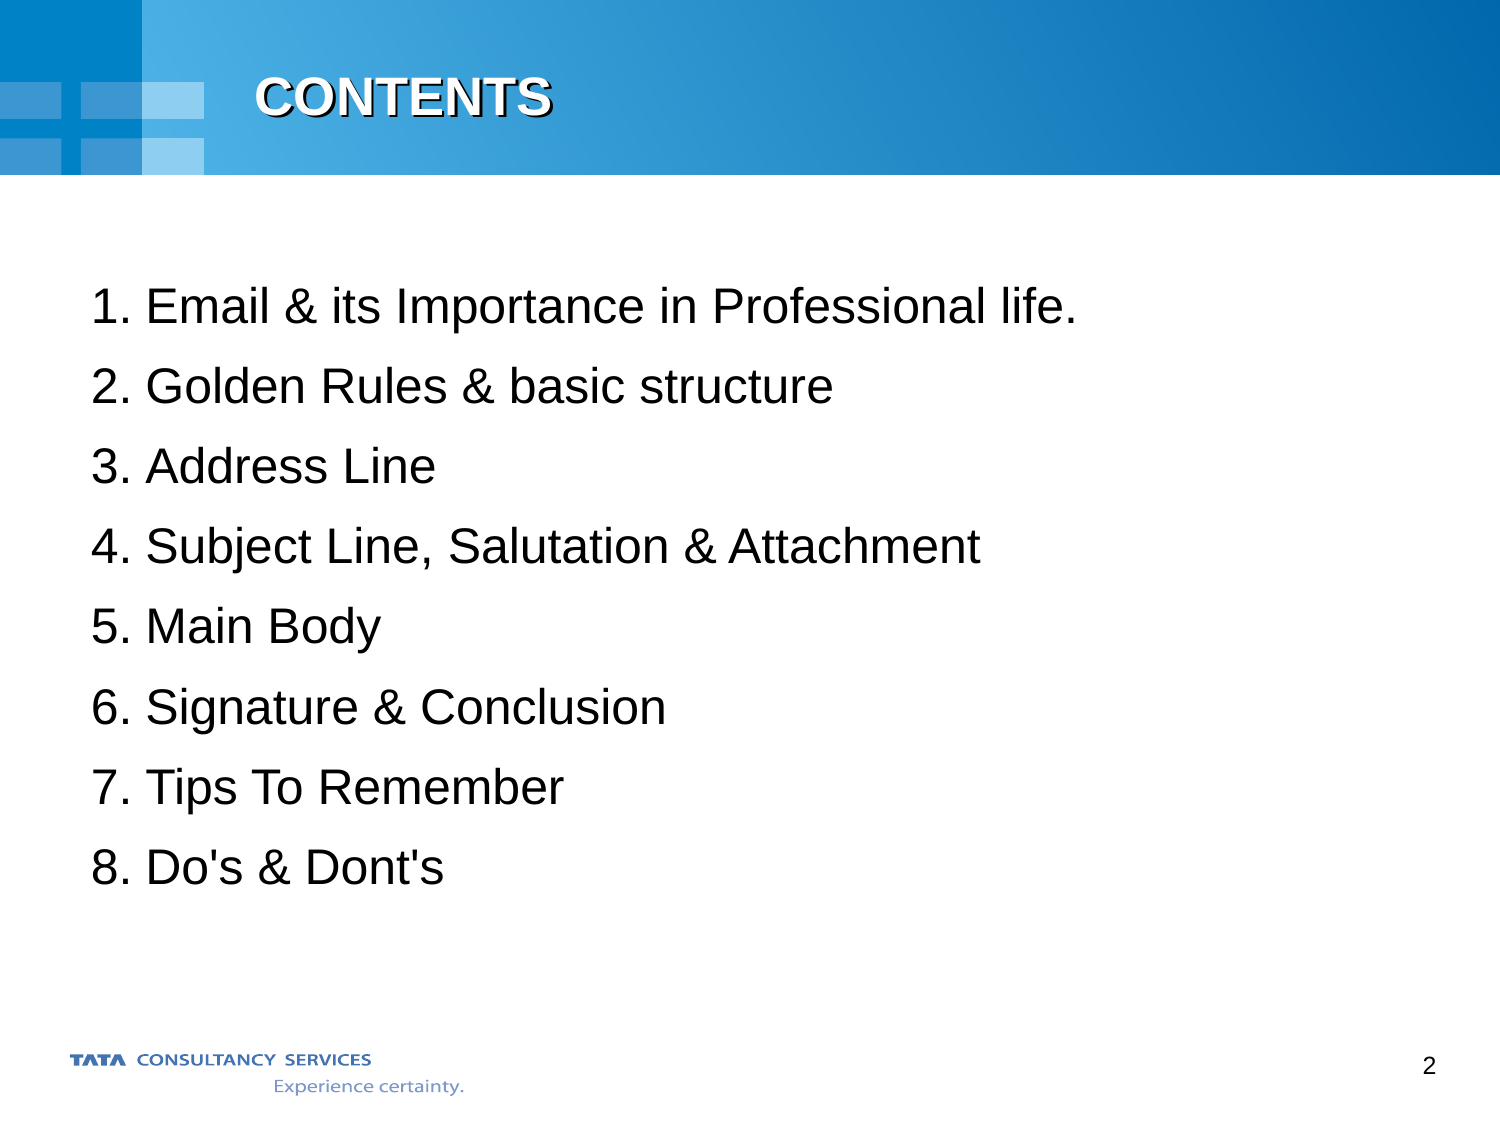

# CONTENTS
Email & its Importance in Professional life.
Golden Rules & basic structure
Address Line
Subject Line, Salutation & Attachment
Main Body
Signature & Conclusion
Tips To Remember
Do's & Dont's